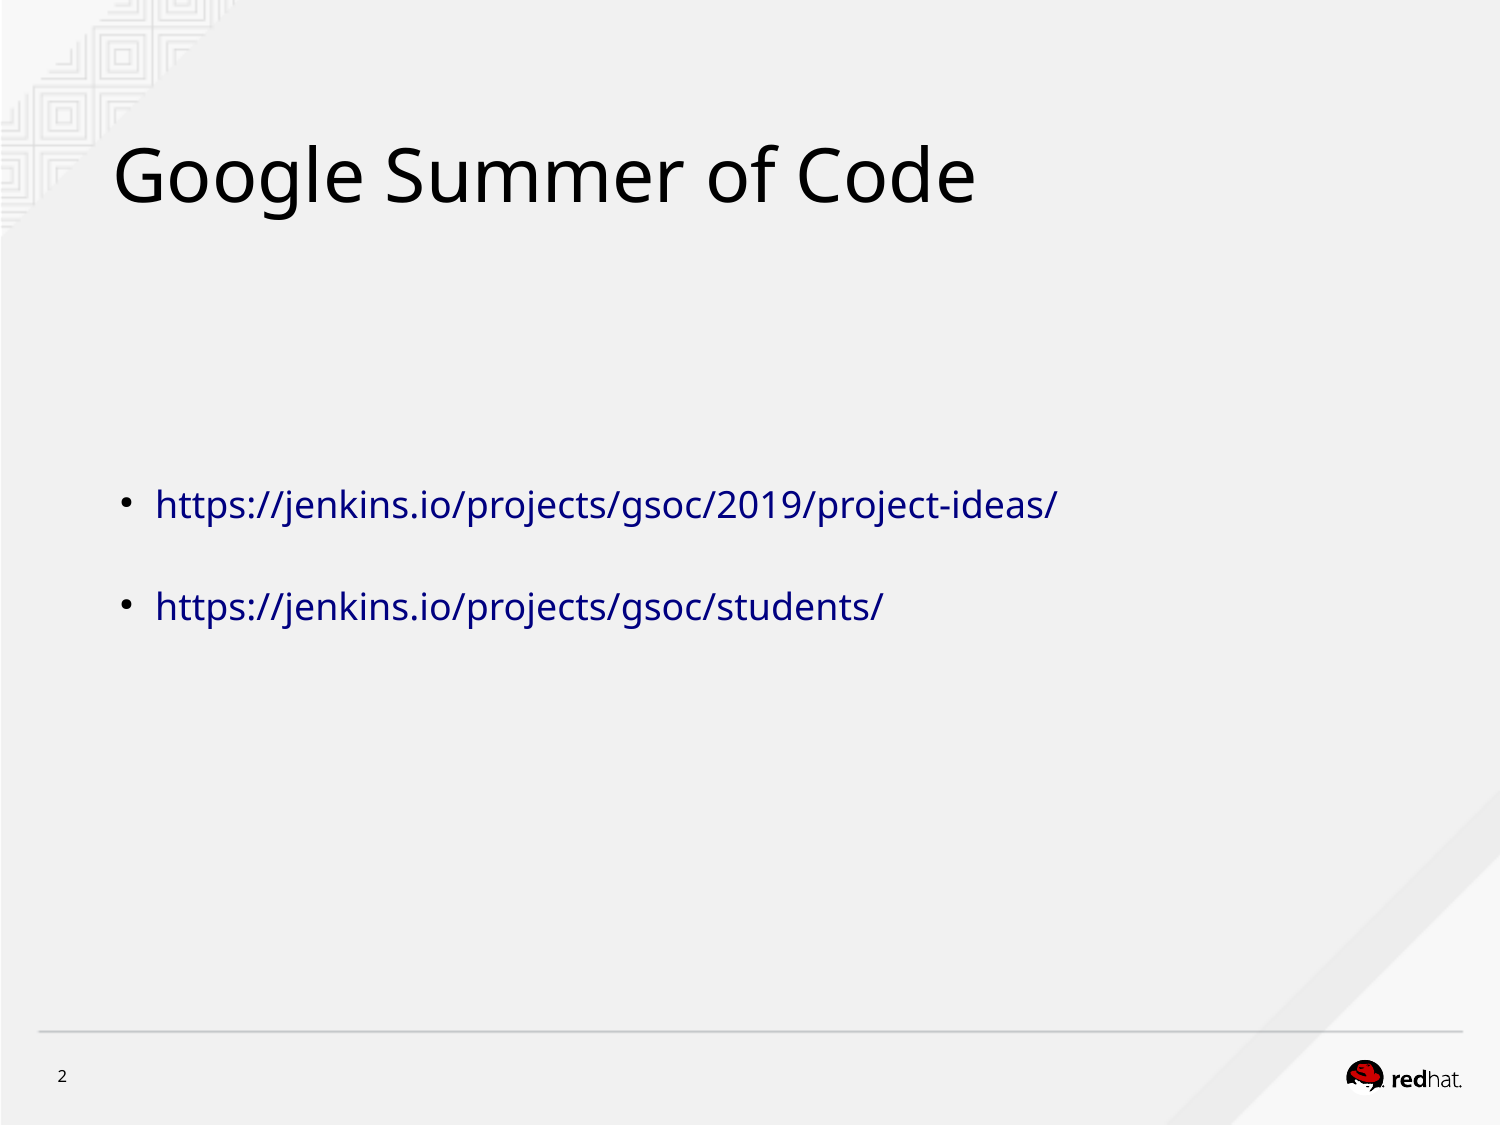

# Google Summer of Code
https://jenkins.io/projects/gsoc/2019/project-ideas/
https://jenkins.io/projects/gsoc/students/
2